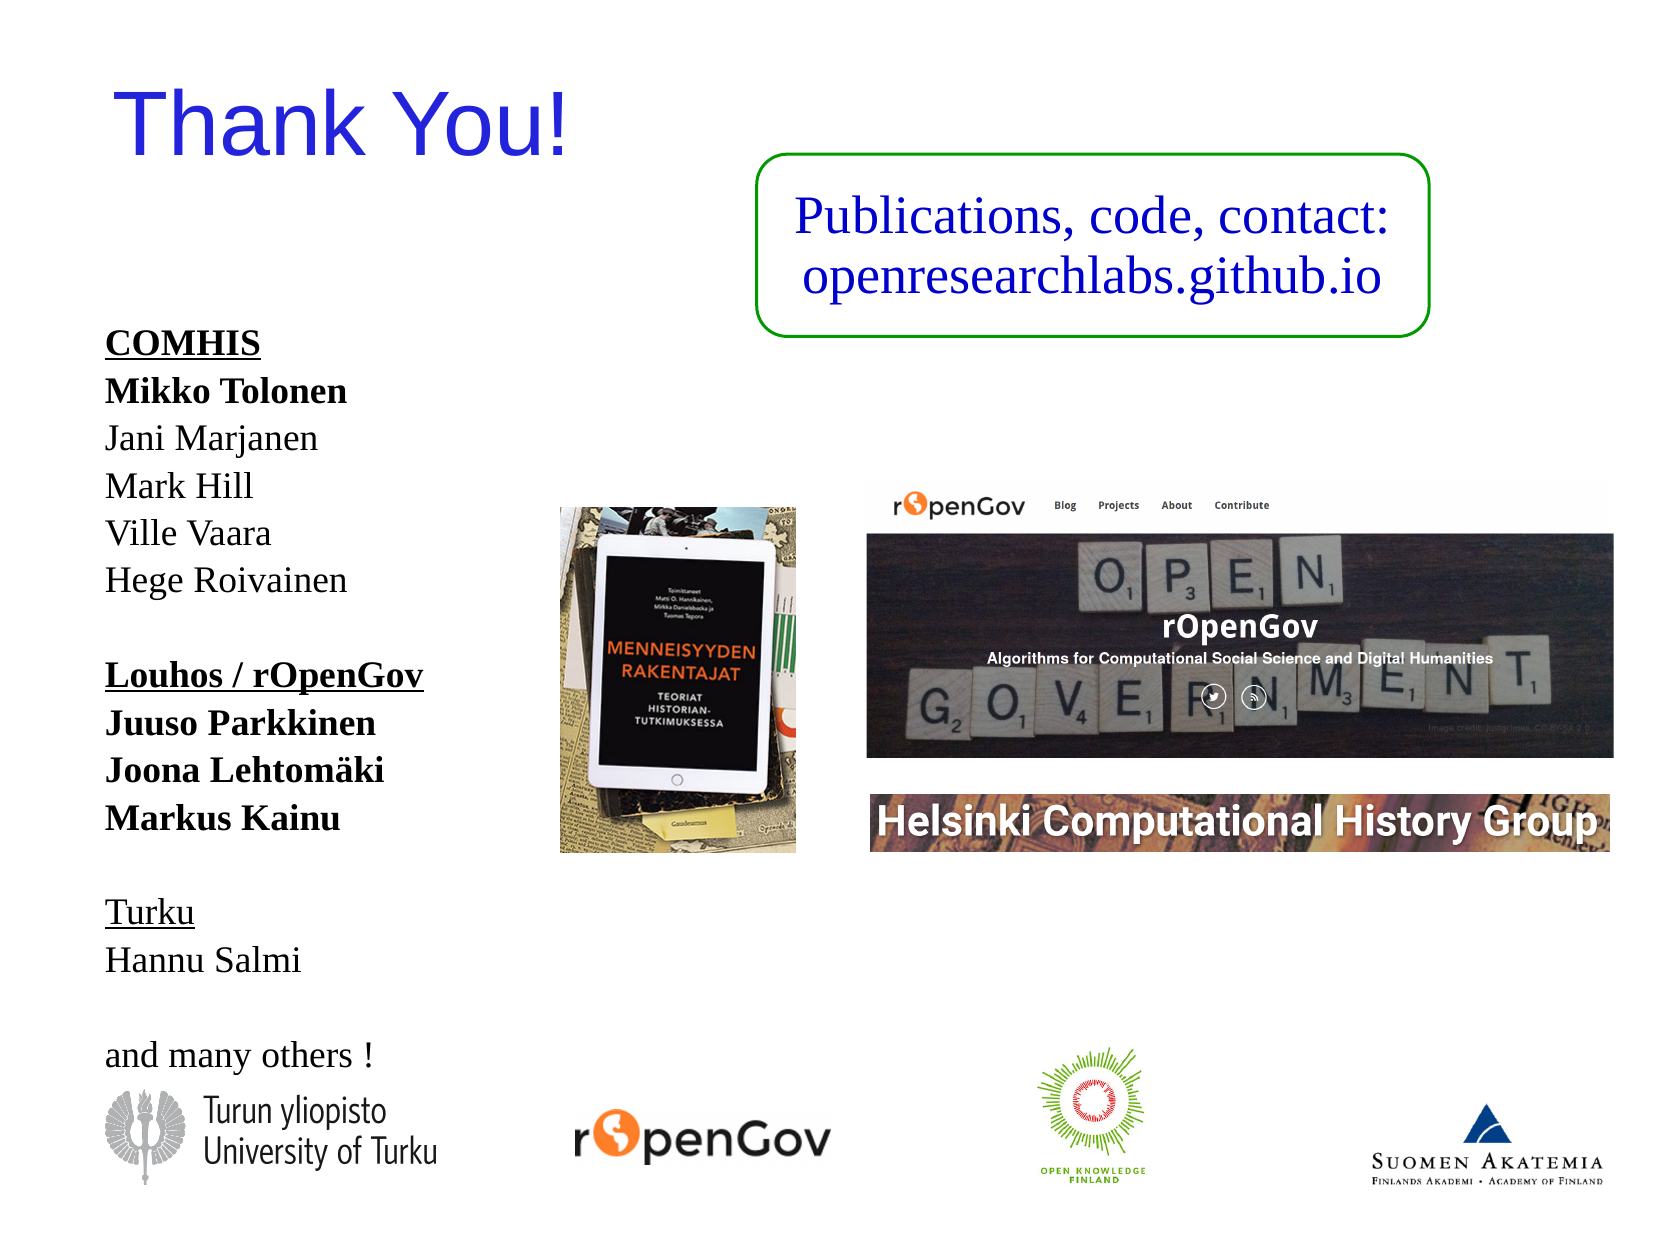

# Thank You!
Publications, code, contact:
openresearchlabs.github.io
COMHIS
Mikko Tolonen
Jani Marjanen
Mark Hill
Ville Vaara
Hege Roivainen
Louhos / rOpenGov
Juuso Parkkinen
Joona Lehtomäki
Markus Kainu
Turku
Hannu Salmi
and many others !